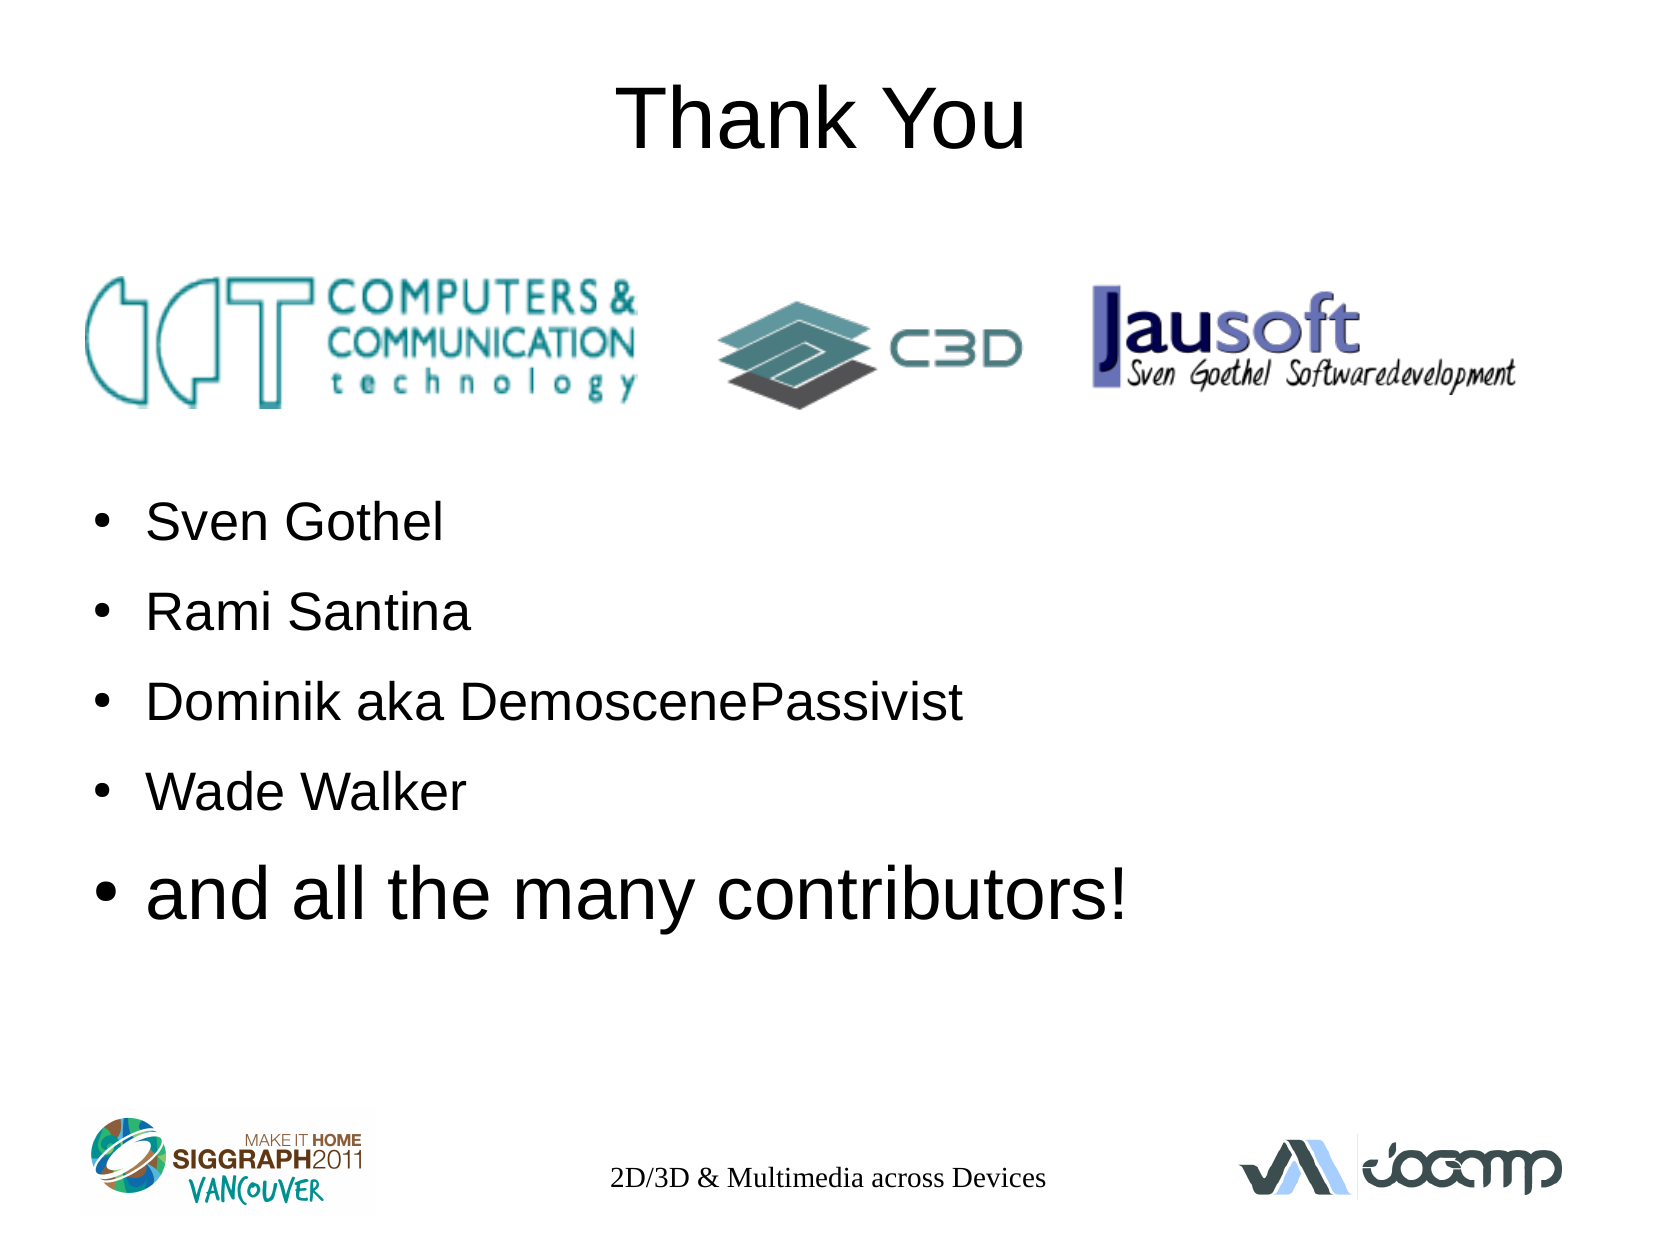

# Thank You
Sven Gothel
Rami Santina
Dominik aka DemoscenePassivist
Wade Walker
and all the many contributors!
2D/3D & Multimedia across Devices